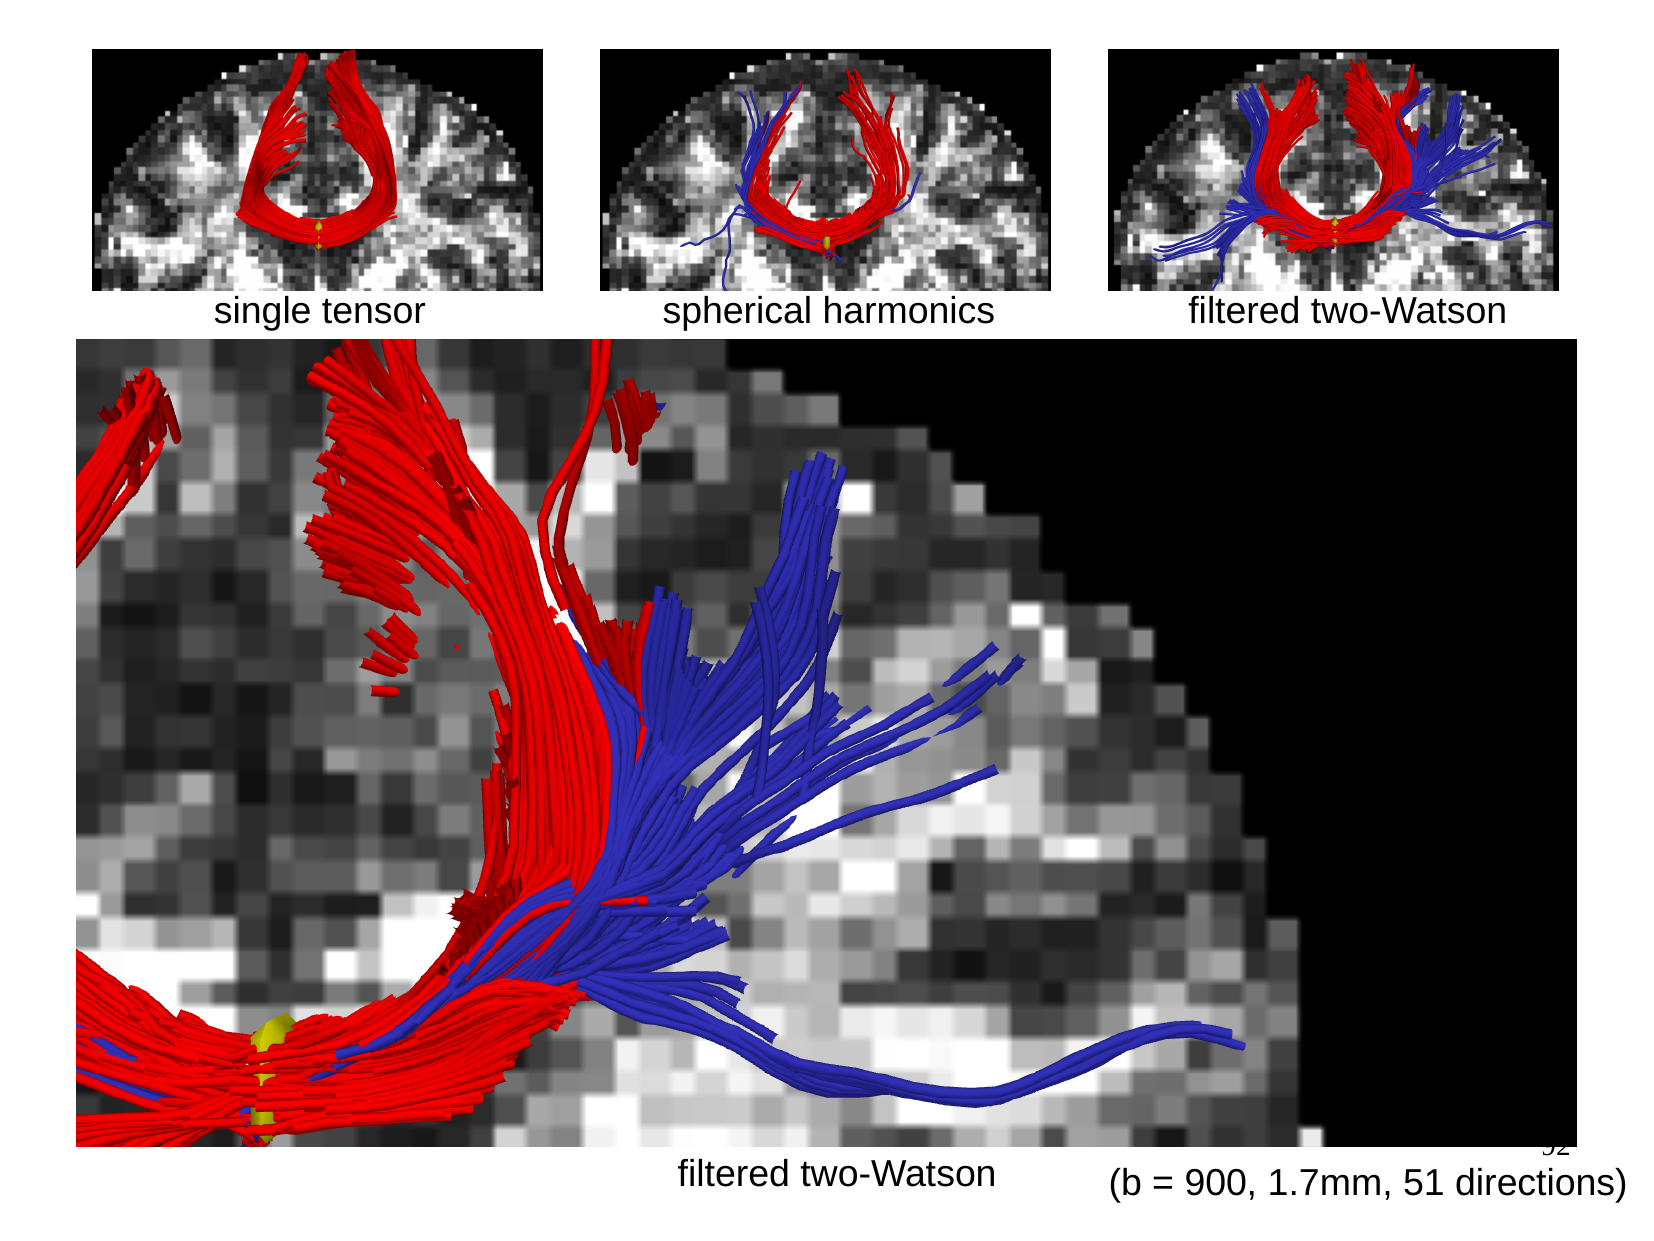

single tensor
spherical harmonics
filtered two-Watson
92
filtered two-Watson
(b = 900, 1.7mm, 51 directions)